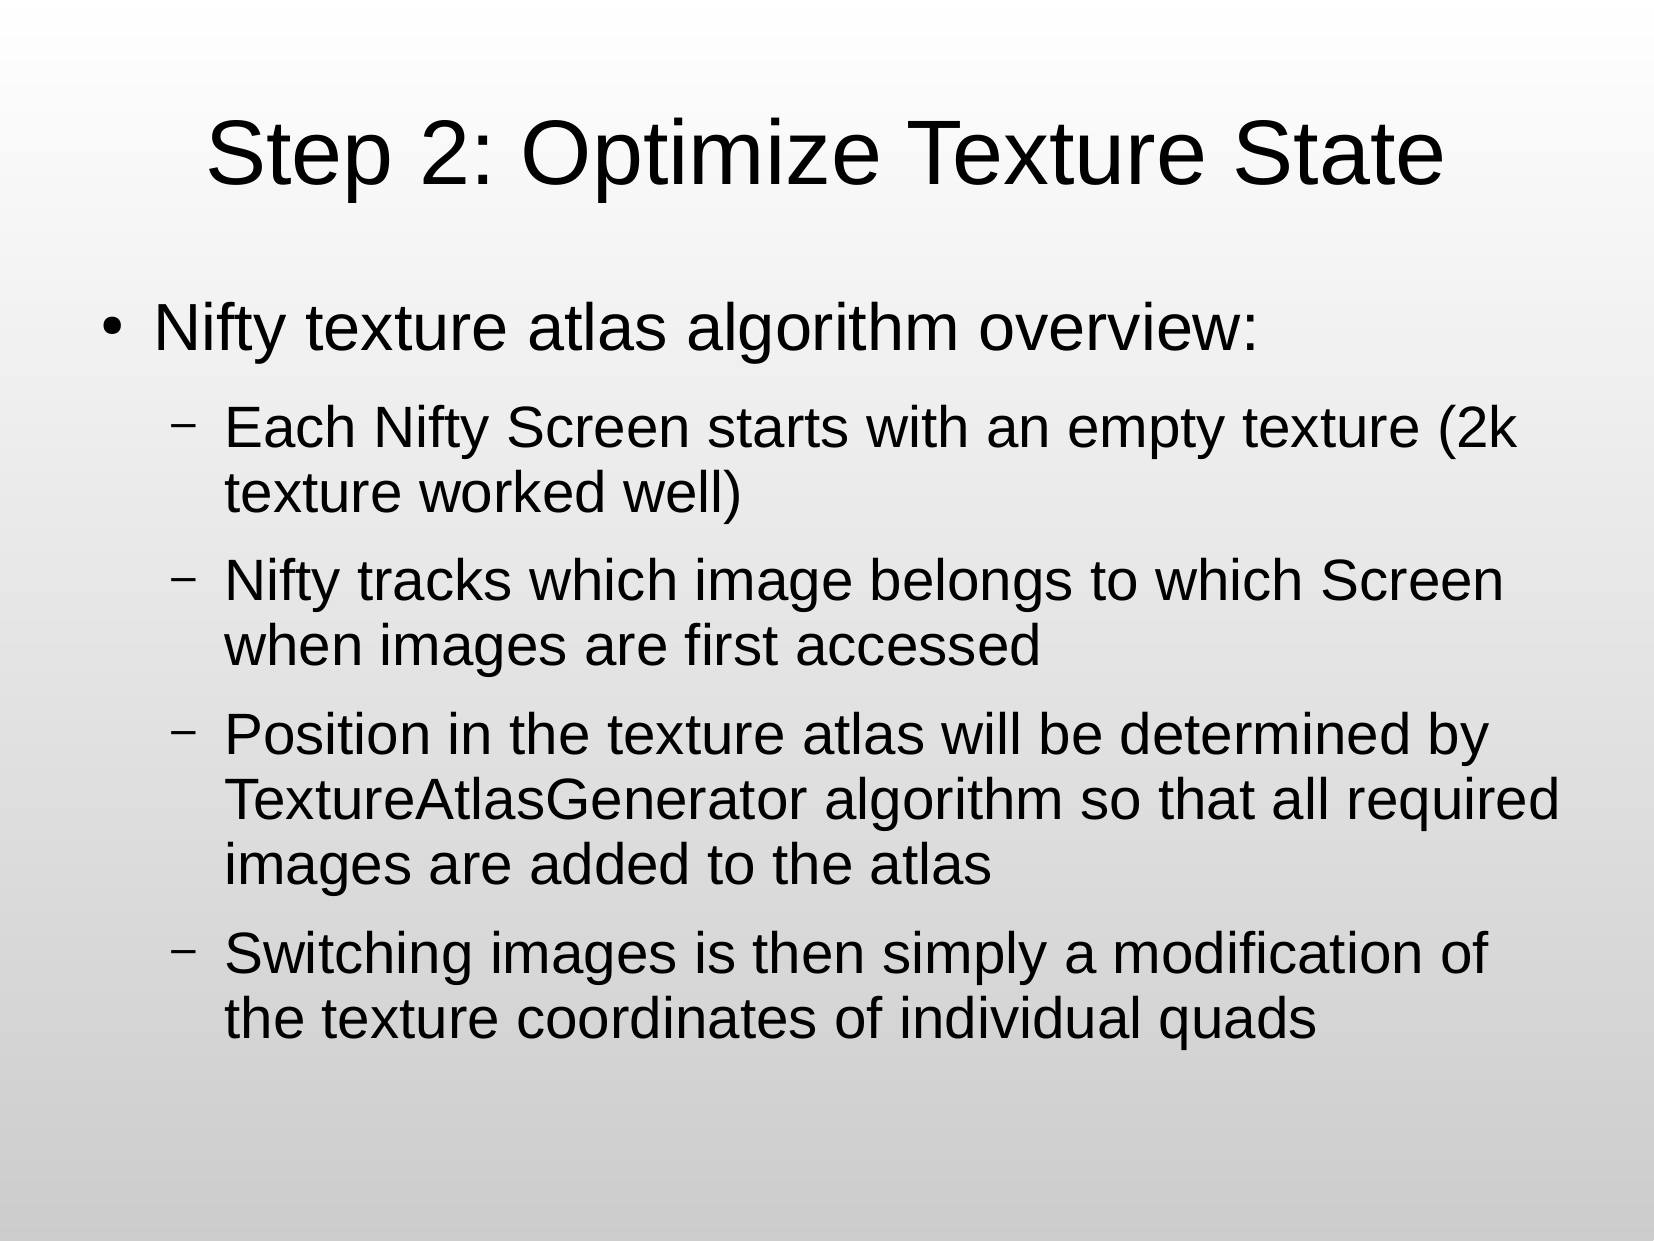

# Step 2: Optimize Texture State
Nifty texture atlas algorithm overview:
Each Nifty Screen starts with an empty texture (2k texture worked well)
Nifty tracks which image belongs to which Screen when images are first accessed
Position in the texture atlas will be determined by TextureAtlasGenerator algorithm so that all required images are added to the atlas
Switching images is then simply a modification of the texture coordinates of individual quads